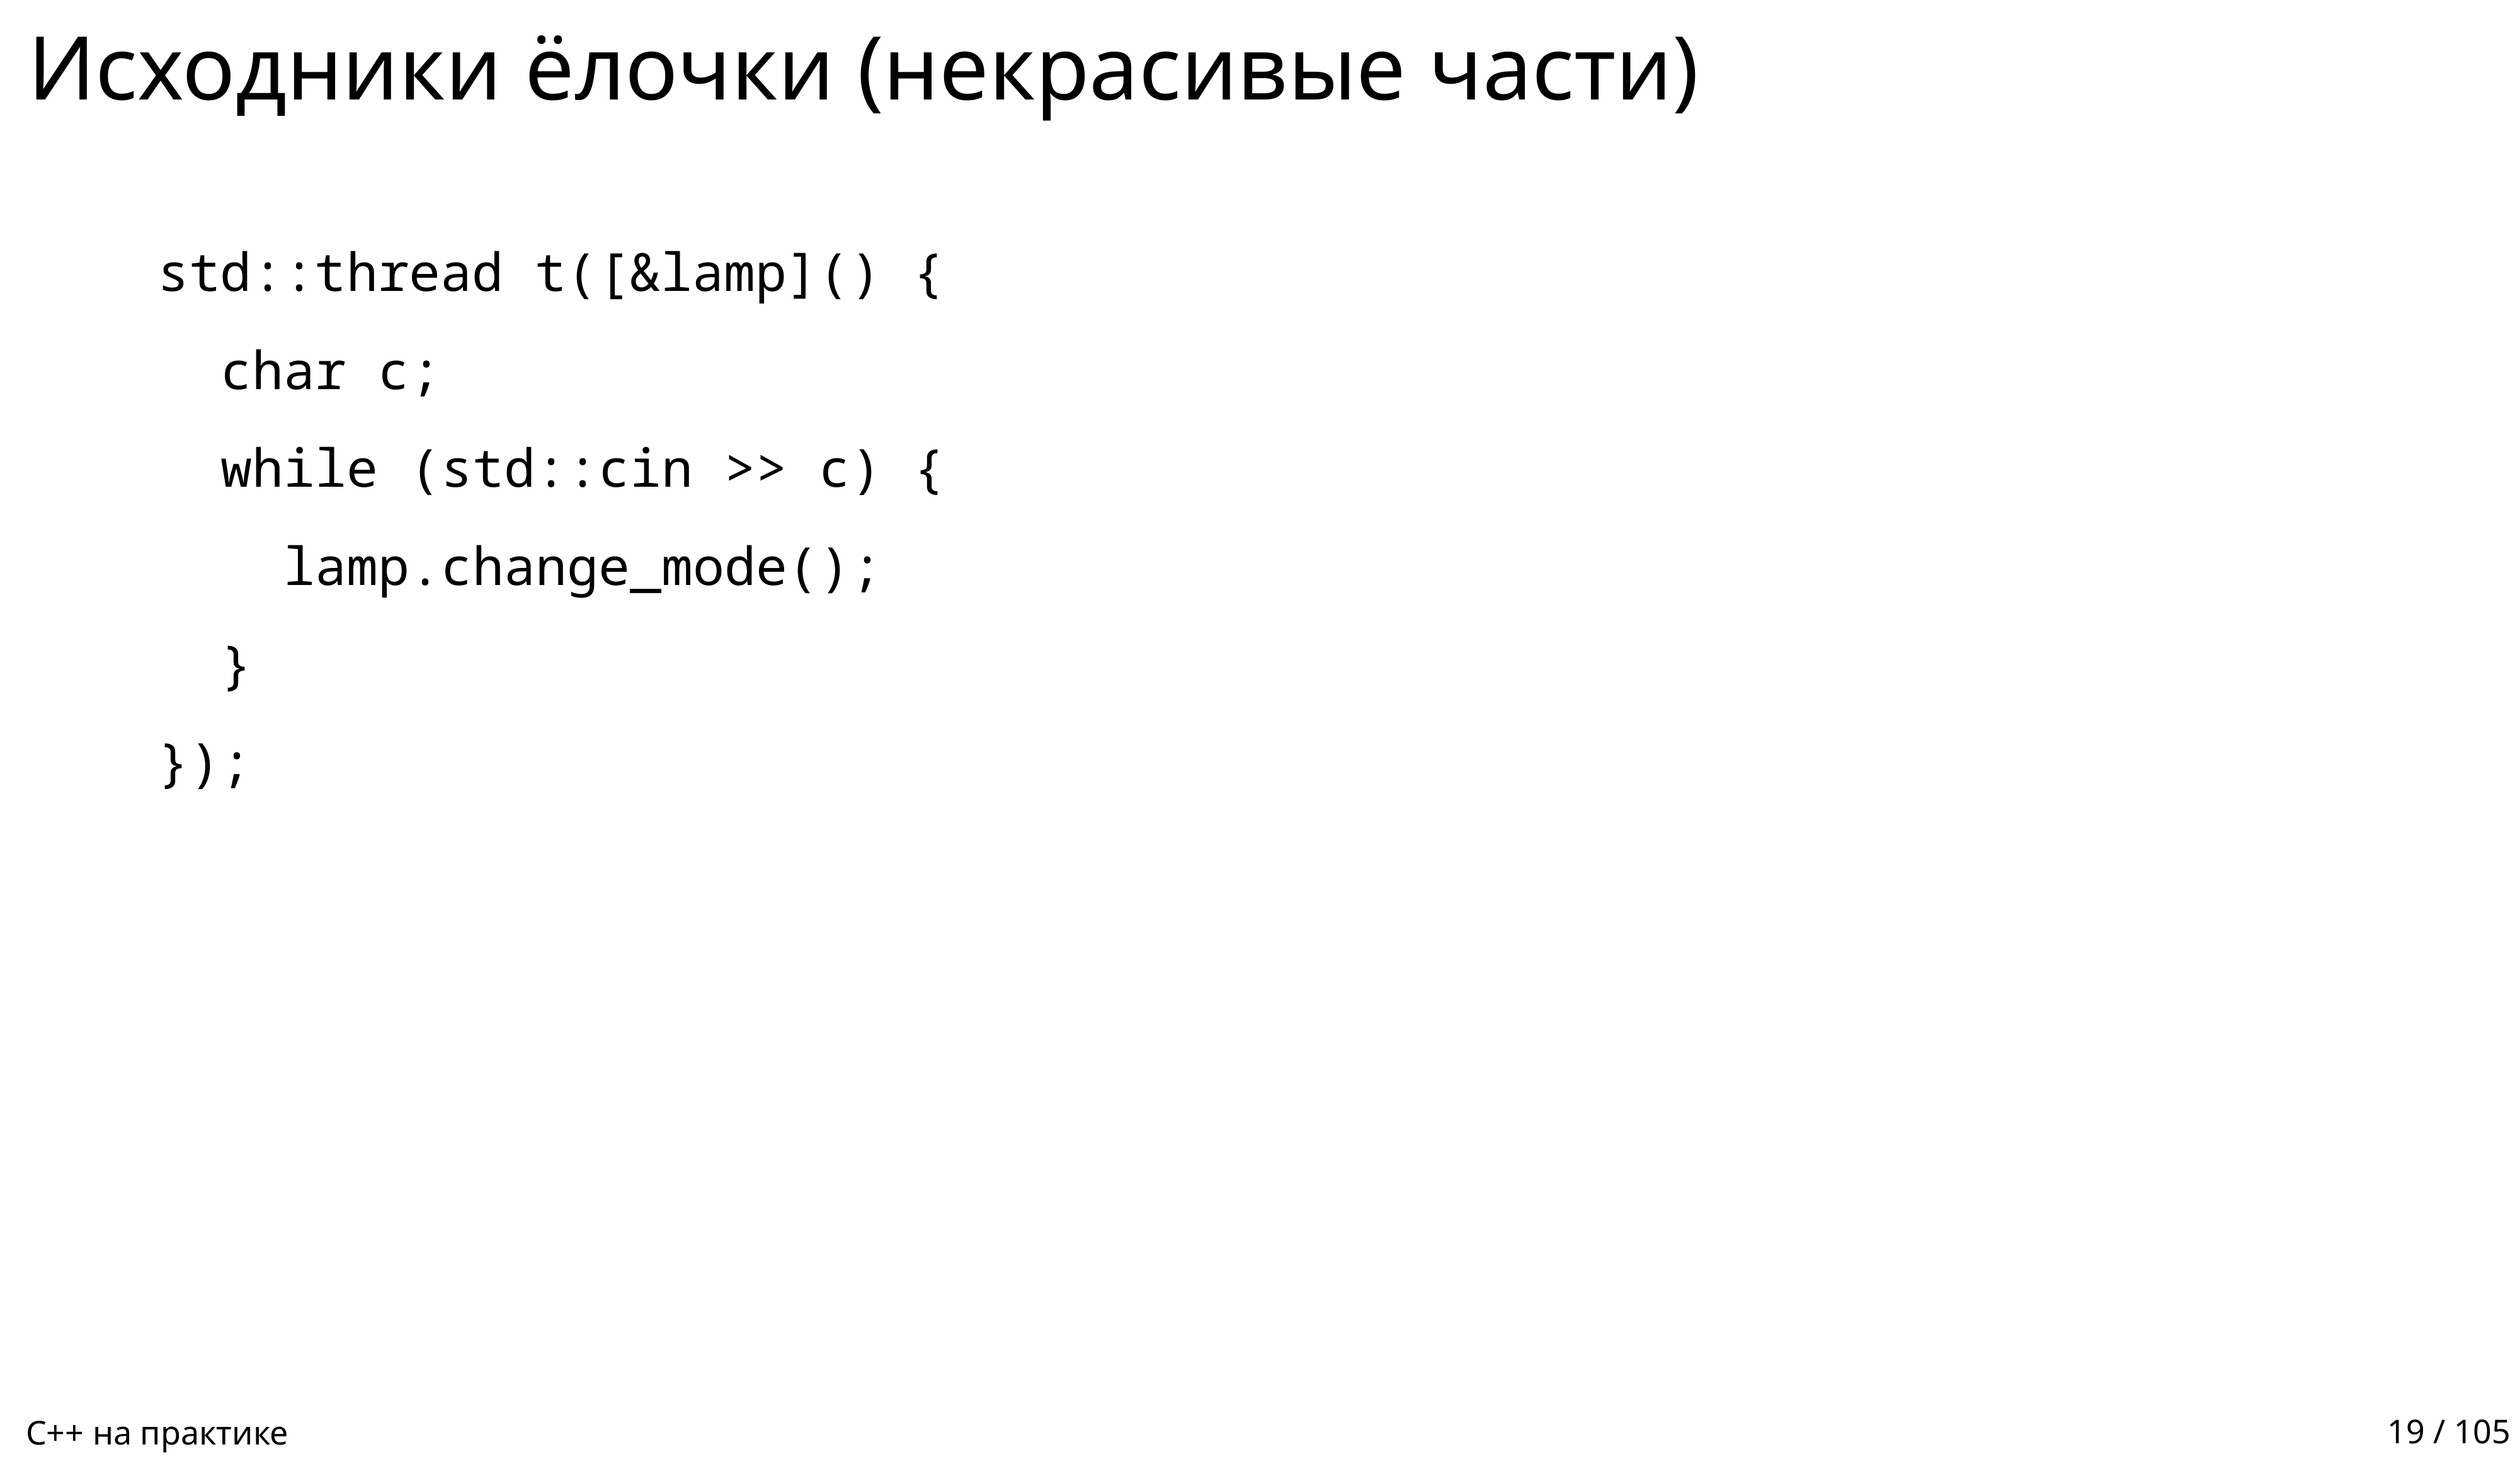

# Исходники ёлочки (некрасивые части)
 std::thread t([&lamp]() {
 char c;
 while (std::cin >> c) {
 lamp.change_mode();
 }
 });
C++ на практике